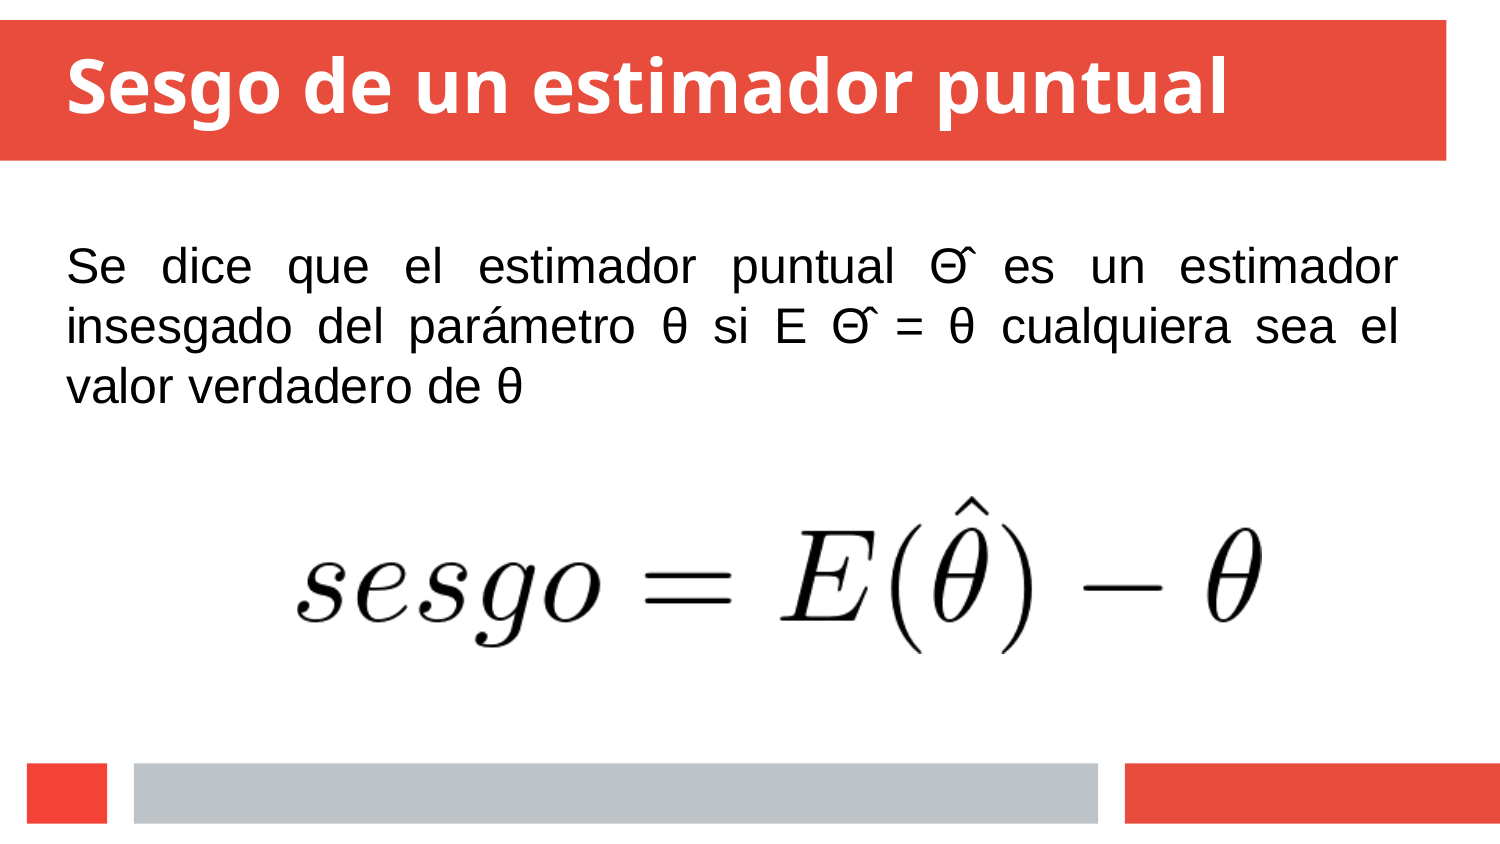

# Sesgo de un estimador puntual
Se dice que el estimador puntual Θ̂ es un estimador insesgado del parámetro θ si E Θ̂ = θ cualquiera sea el valor verdadero de θ